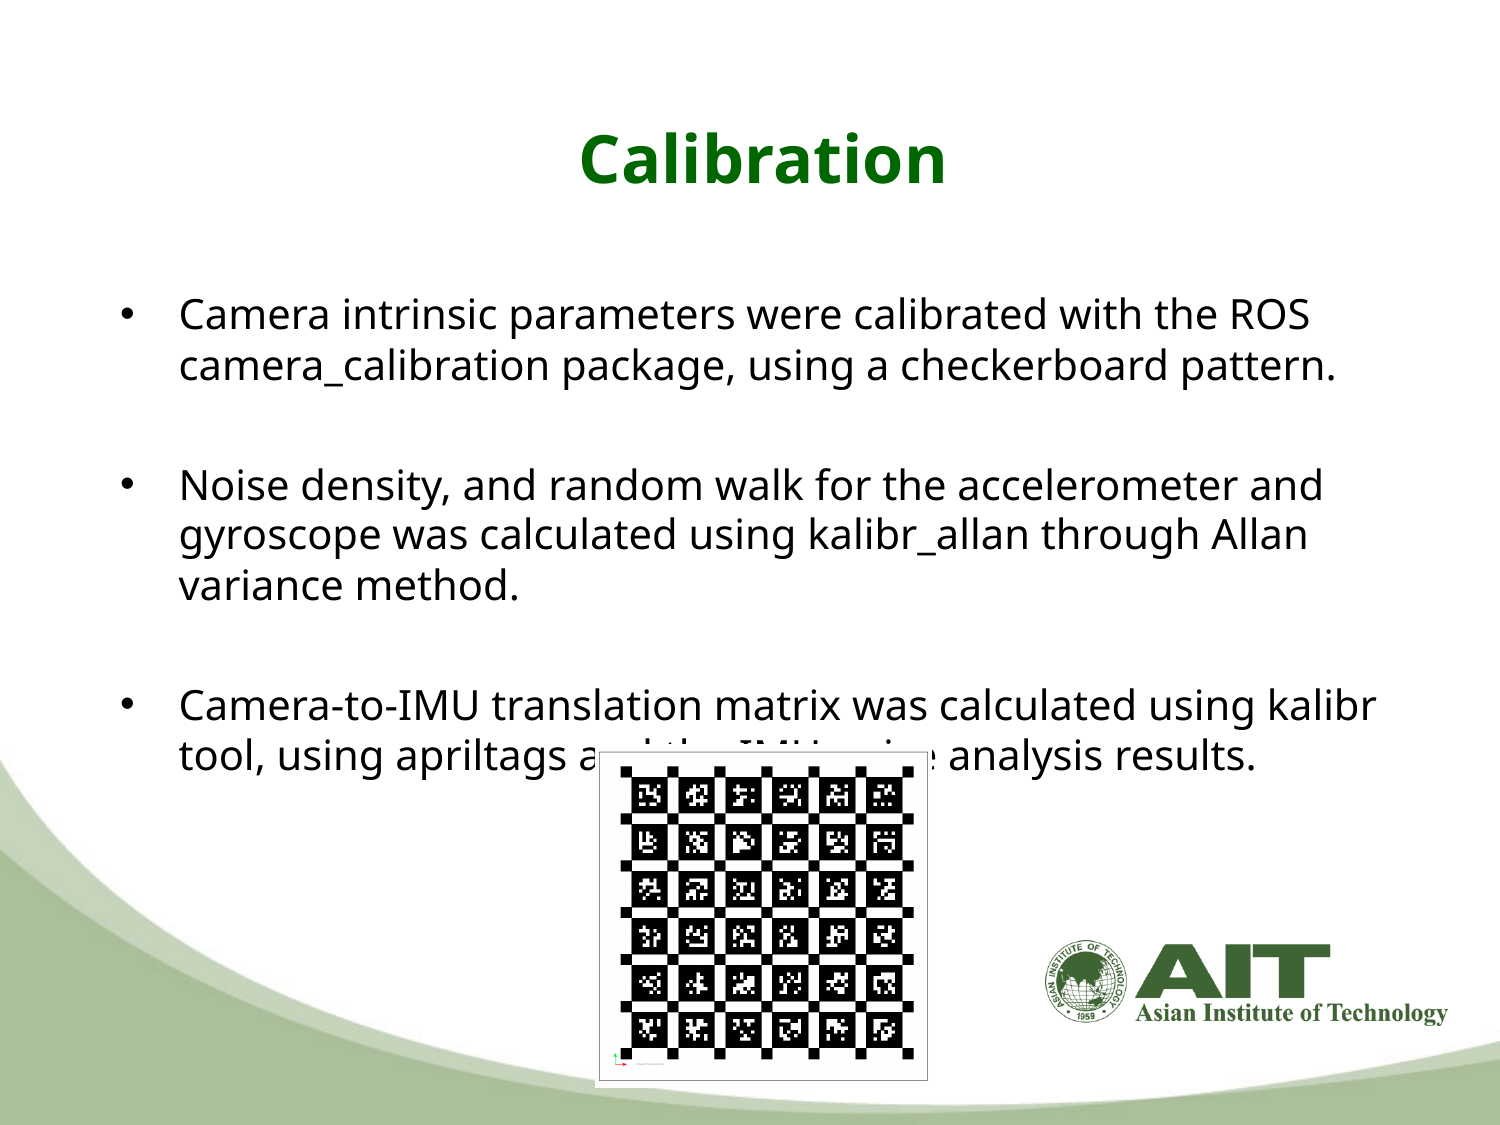

# Calibration
Camera intrinsic parameters were calibrated with the ROS camera_calibration package, using a checkerboard pattern.
Noise density, and random walk for the accelerometer and gyroscope was calculated using kalibr_allan through Allan variance method.
Camera-to-IMU translation matrix was calculated using kalibr tool, using apriltags and the IMU noise analysis results.